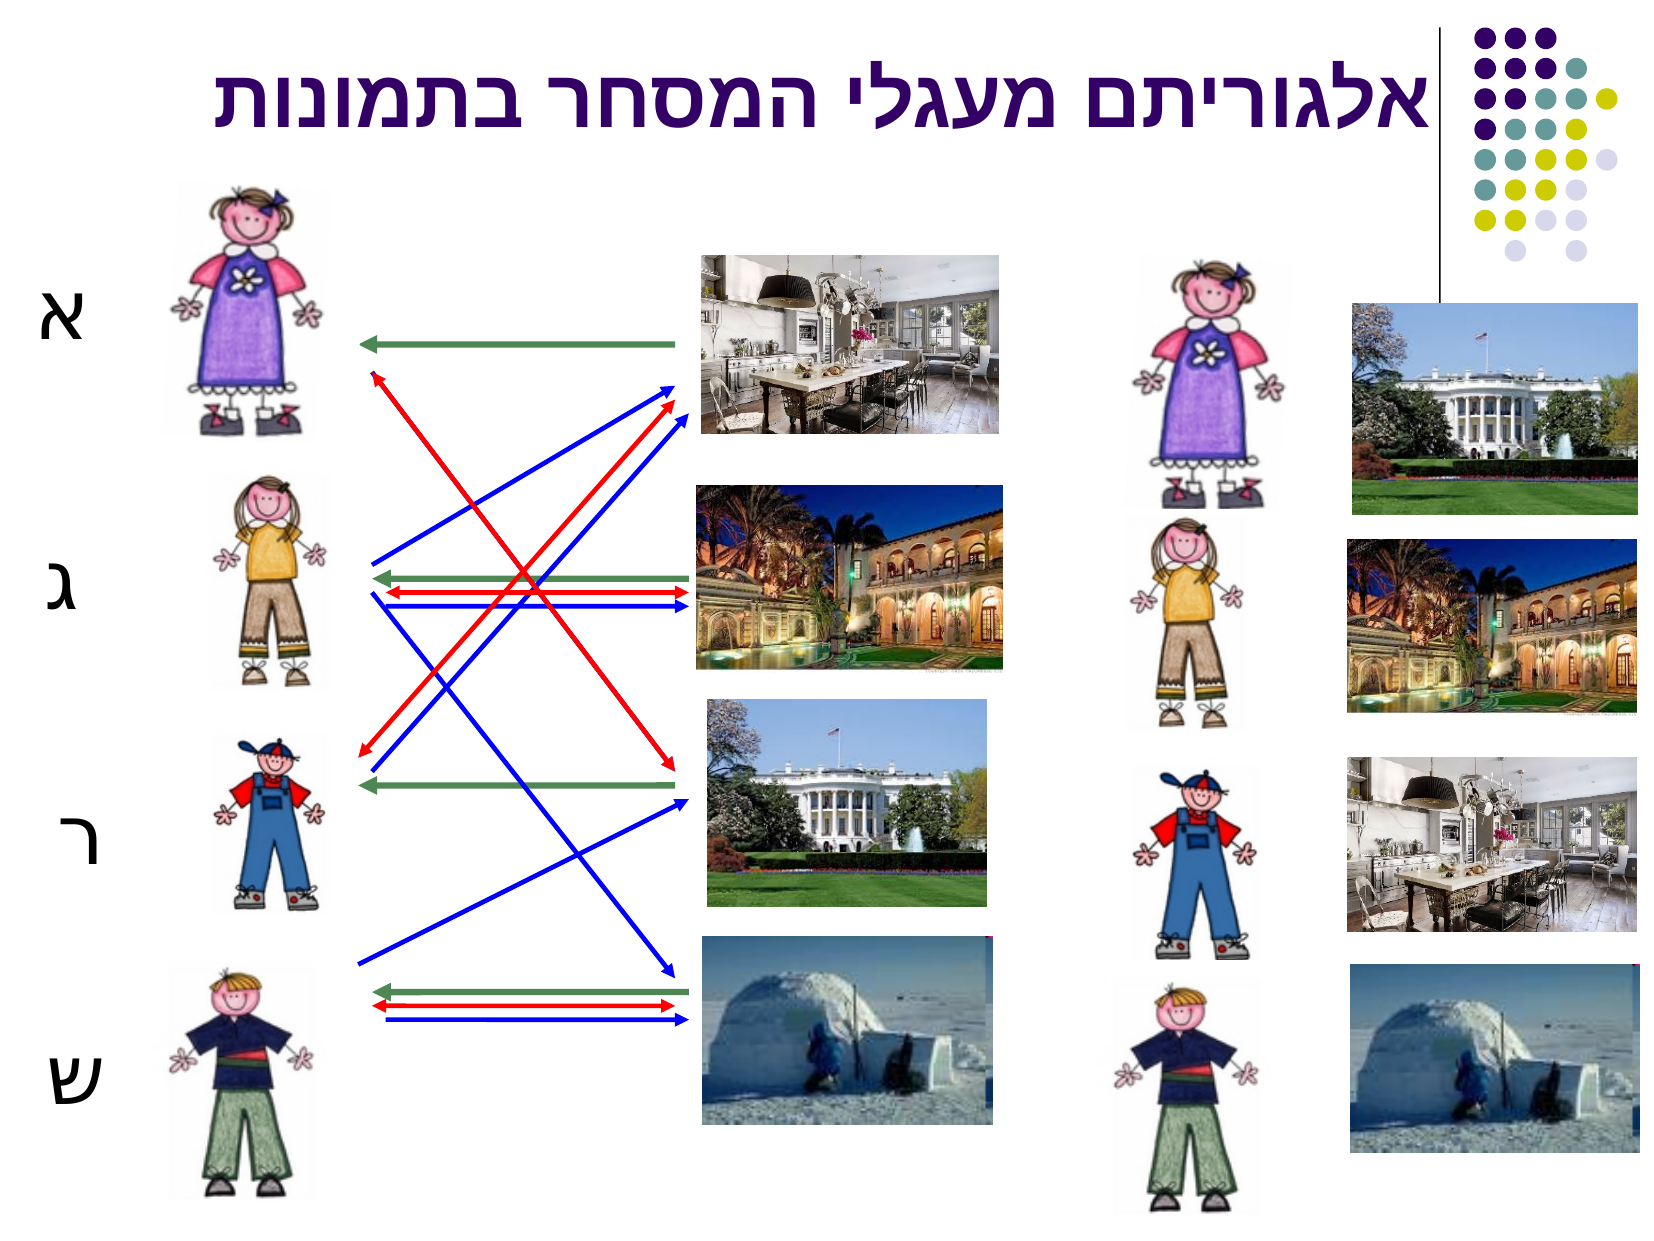

# אלגוריתם מעגלי המסחר בתמונות
א
ג
ר
ש